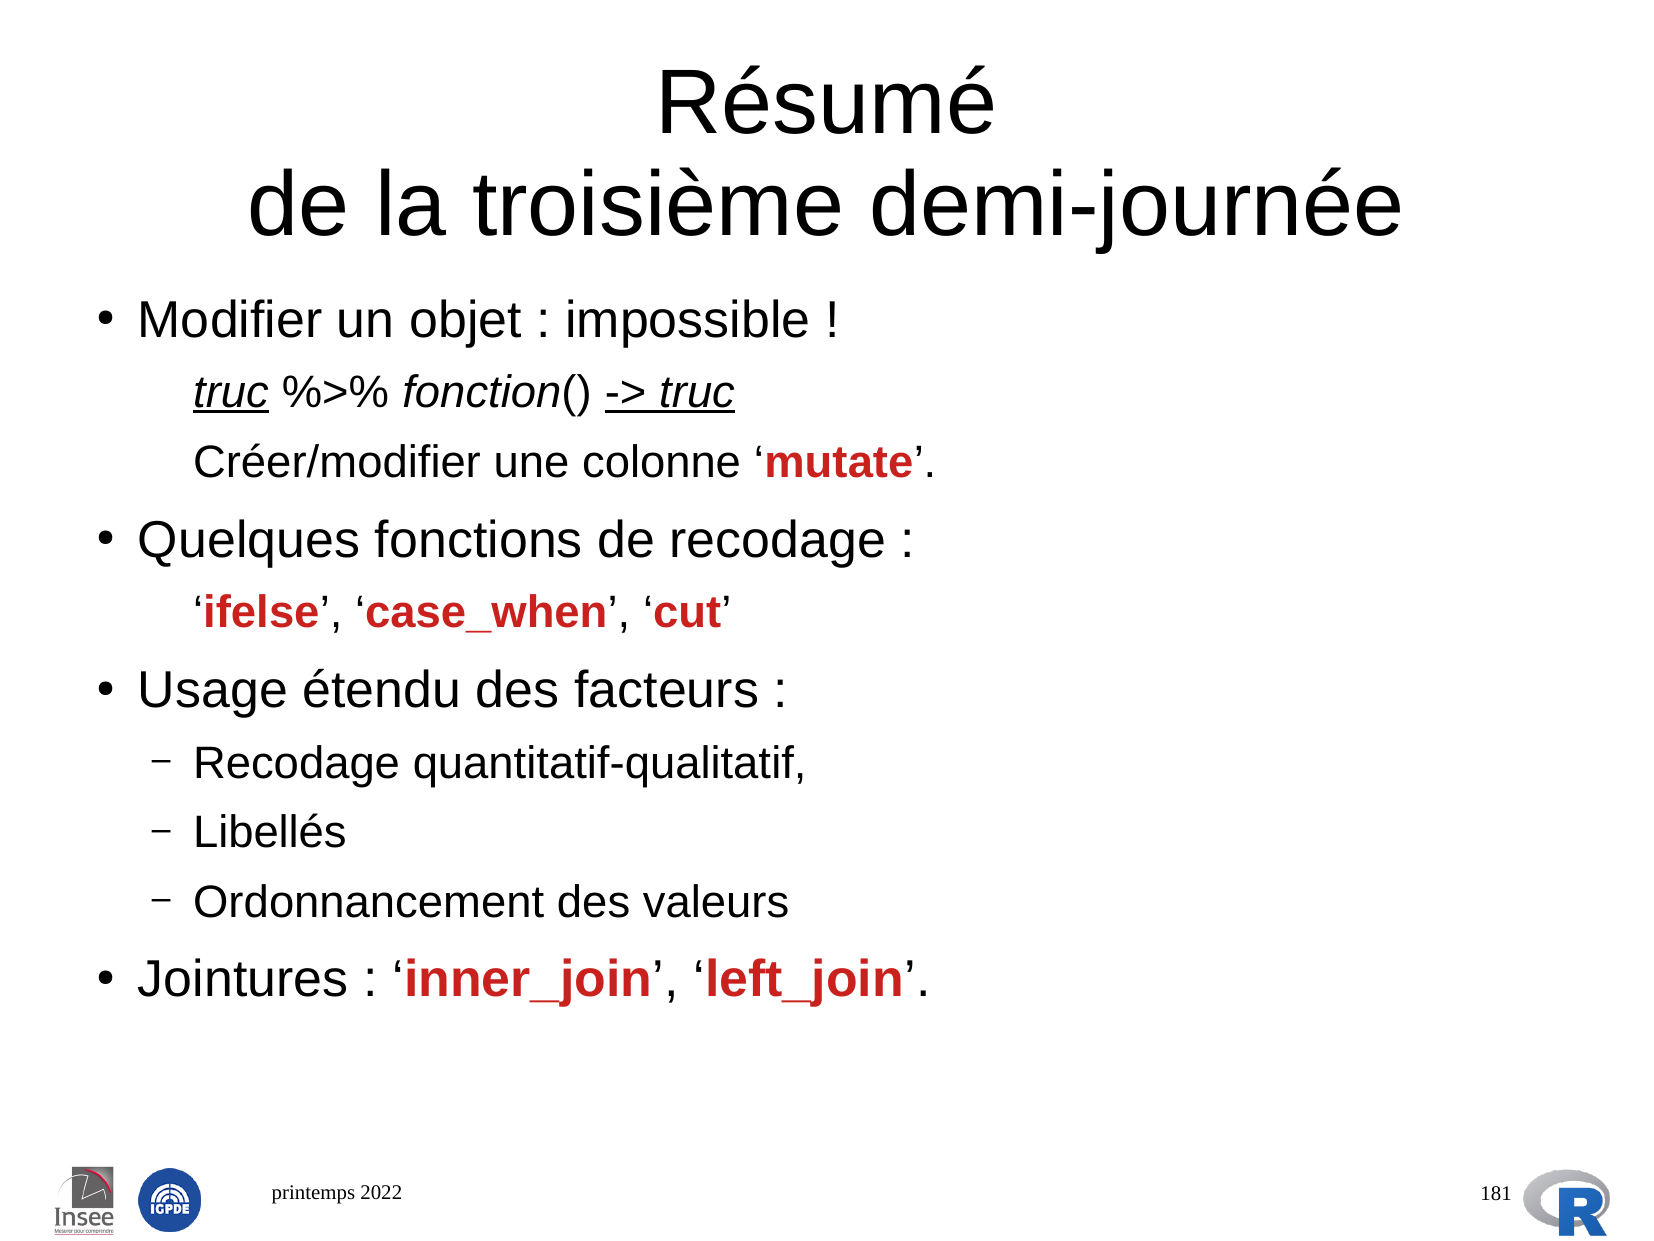

# Résumé de la troisième demi-journée
Modifier un objet : impossible !
truc %>% fonction() -> truc
Créer/modifier une colonne ‘mutate’.
Quelques fonctions de recodage :
‘ifelse’, ‘case_when’, ‘cut’
Usage étendu des facteurs :
Recodage quantitatif-qualitatif,
Libellés
Ordonnancement des valeurs
Jointures : ‘inner_join’, ‘left_join’.
printemps 2022
181